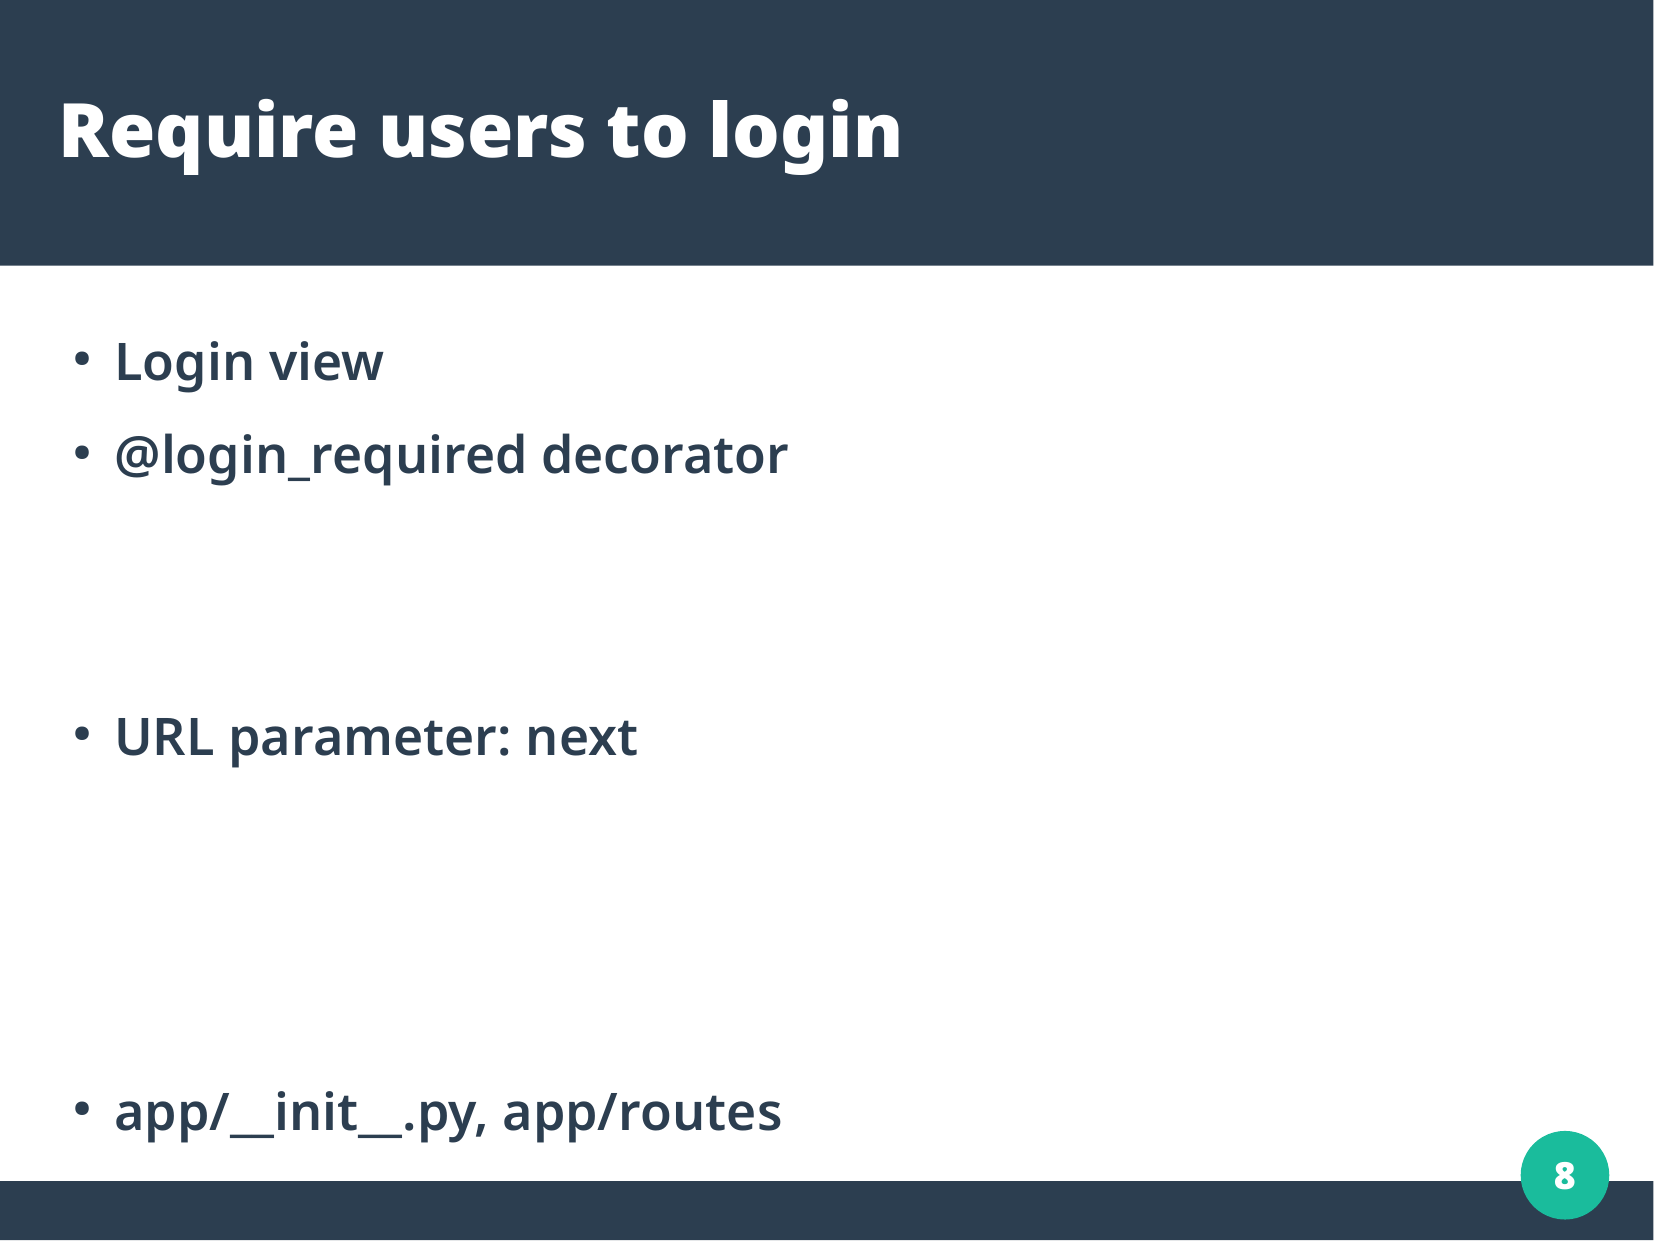

# Require users to login
Login view
@login_required decorator
URL parameter: next
app/__init__.py, app/routes
8